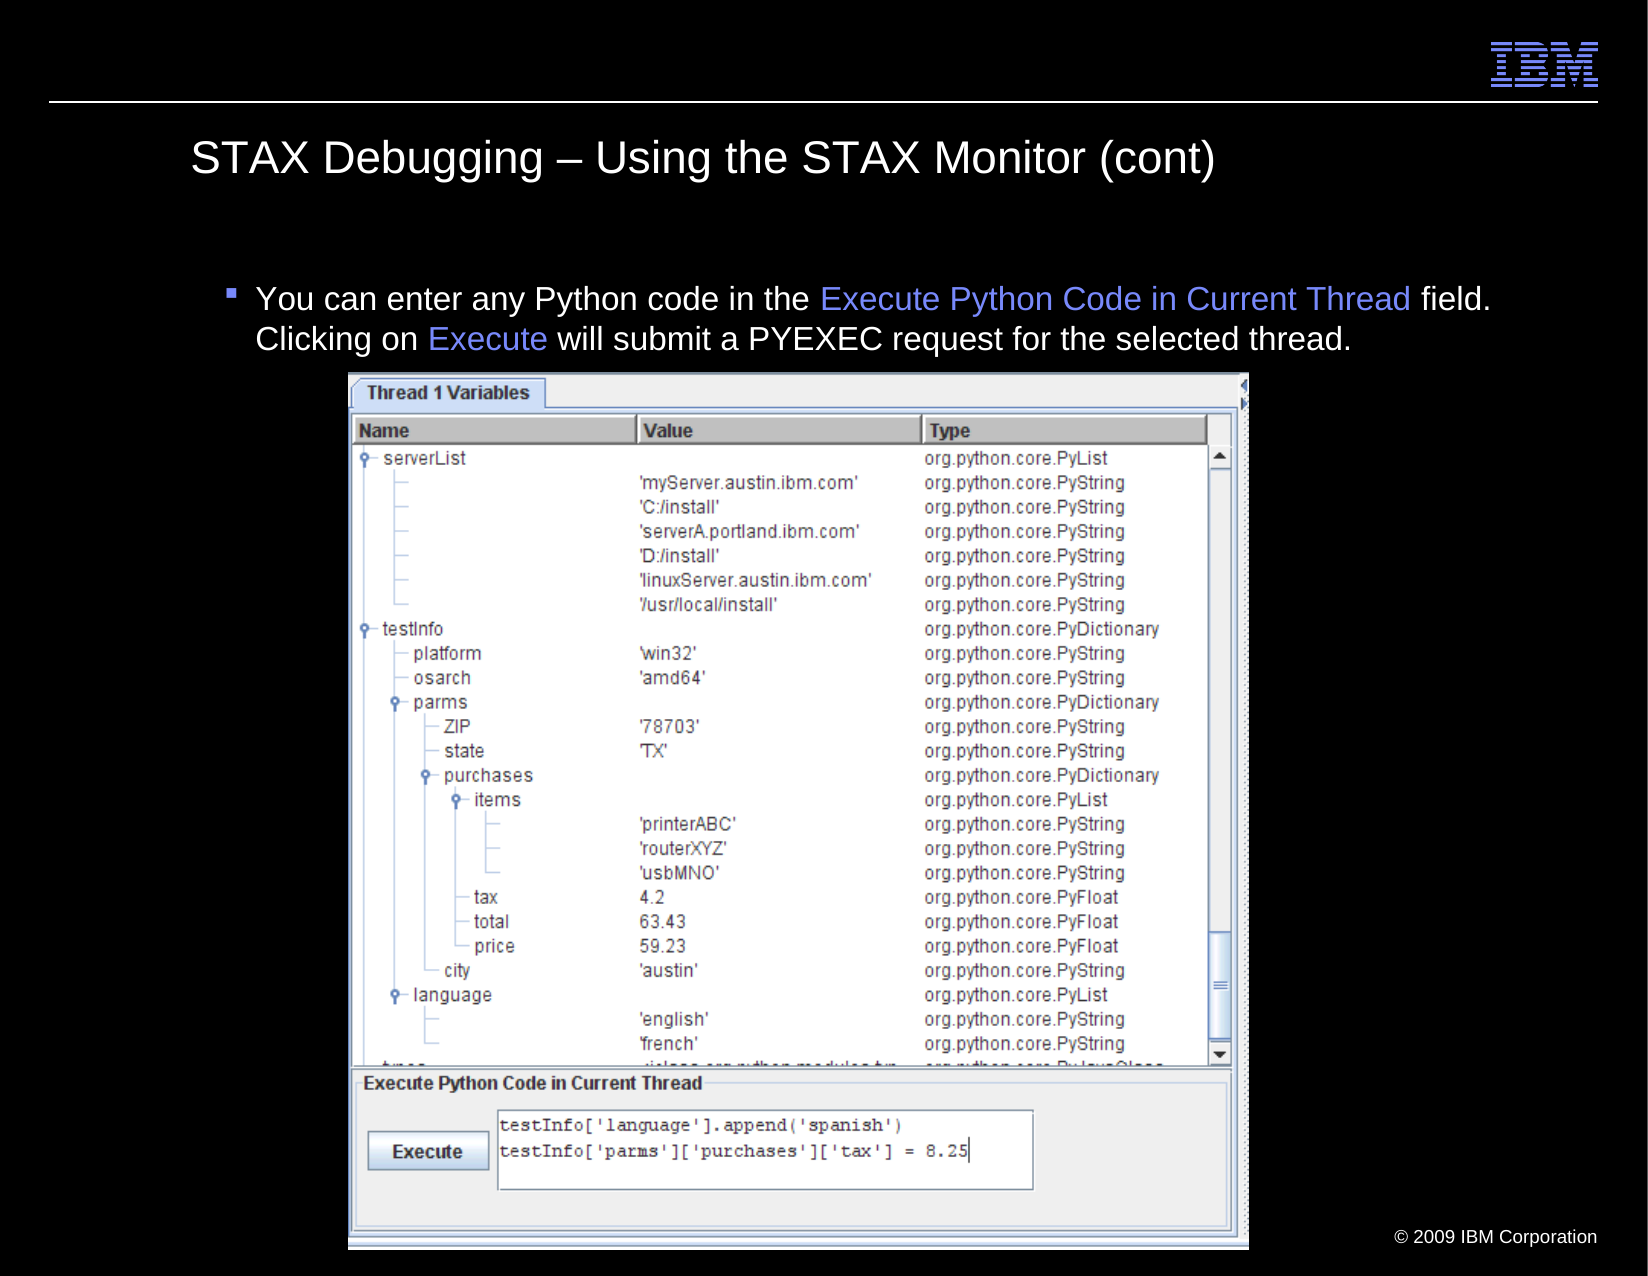

STAX Debugging – Using the STAX Monitor (cont)
# You can enter any Python code in the Execute Python Code in Current Thread field. Clicking on Execute will submit a PYEXEC request for the selected thread.